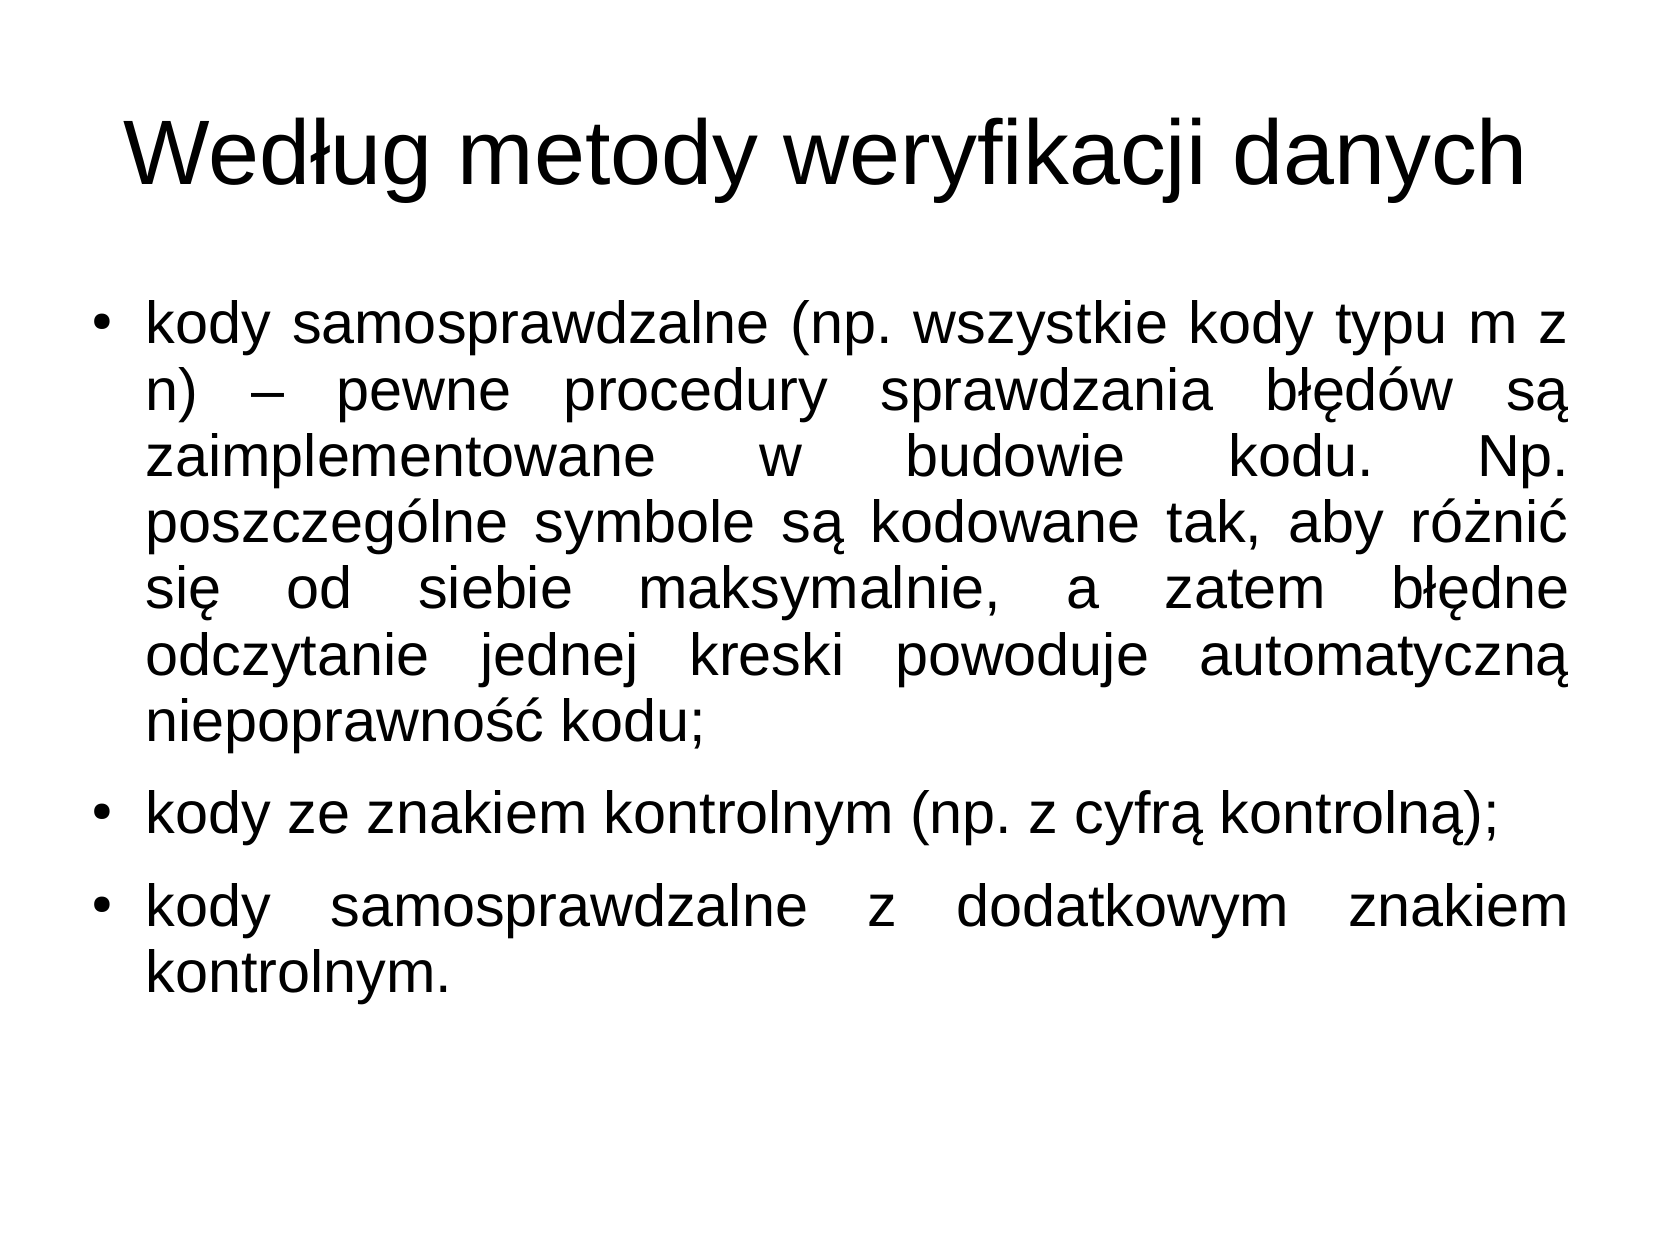

# Według metody weryfikacji danych
kody samosprawdzalne (np. wszystkie kody typu m z n) – pewne procedury sprawdzania błędów są zaimplementowane w budowie kodu. Np. poszczególne symbole są kodowane tak, aby różnić się od siebie maksymalnie, a zatem błędne odczytanie jednej kreski powoduje automatyczną niepoprawność kodu;
kody ze znakiem kontrolnym (np. z cyfrą kontrolną);
kody samosprawdzalne z dodatkowym znakiem kontrolnym.